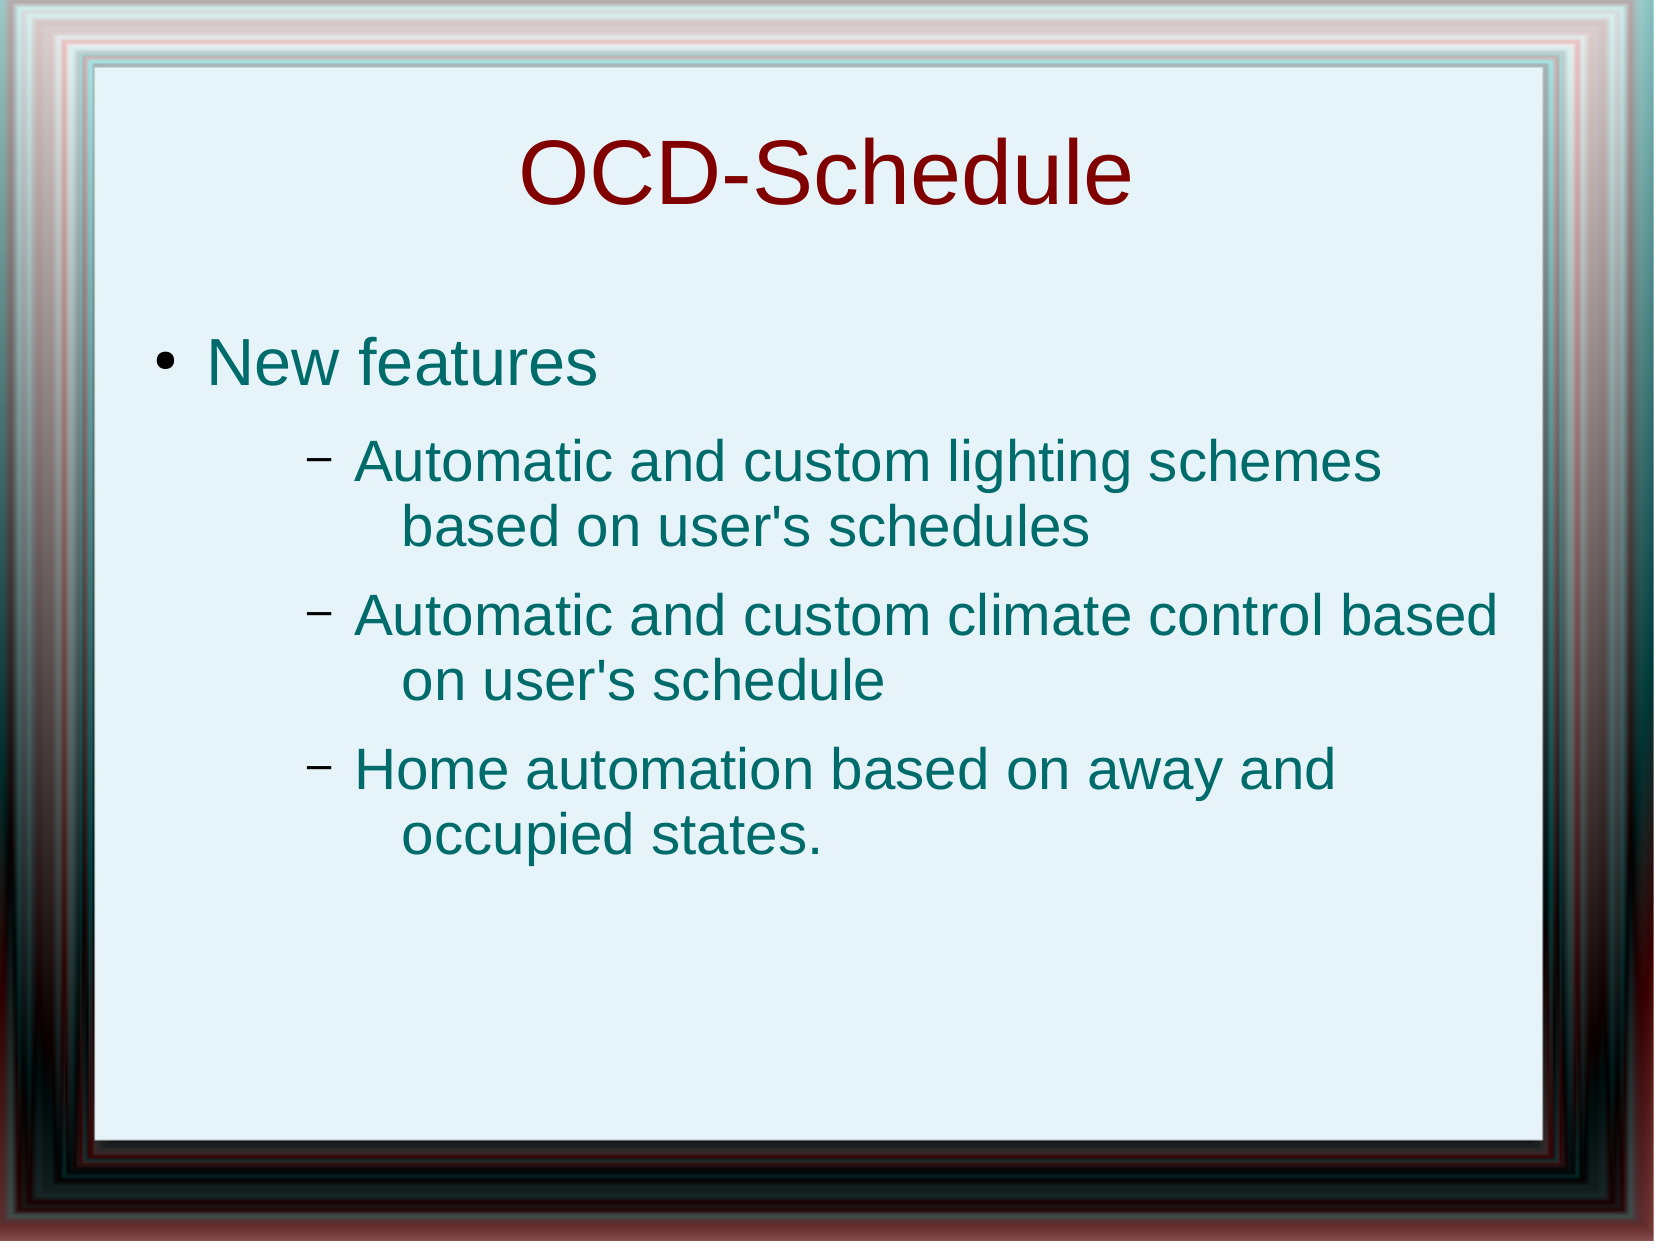

# OCD-Schedule
New features
Automatic and custom lighting schemes based on user's schedules
Automatic and custom climate control based on user's schedule
Home automation based on away and occupied states.